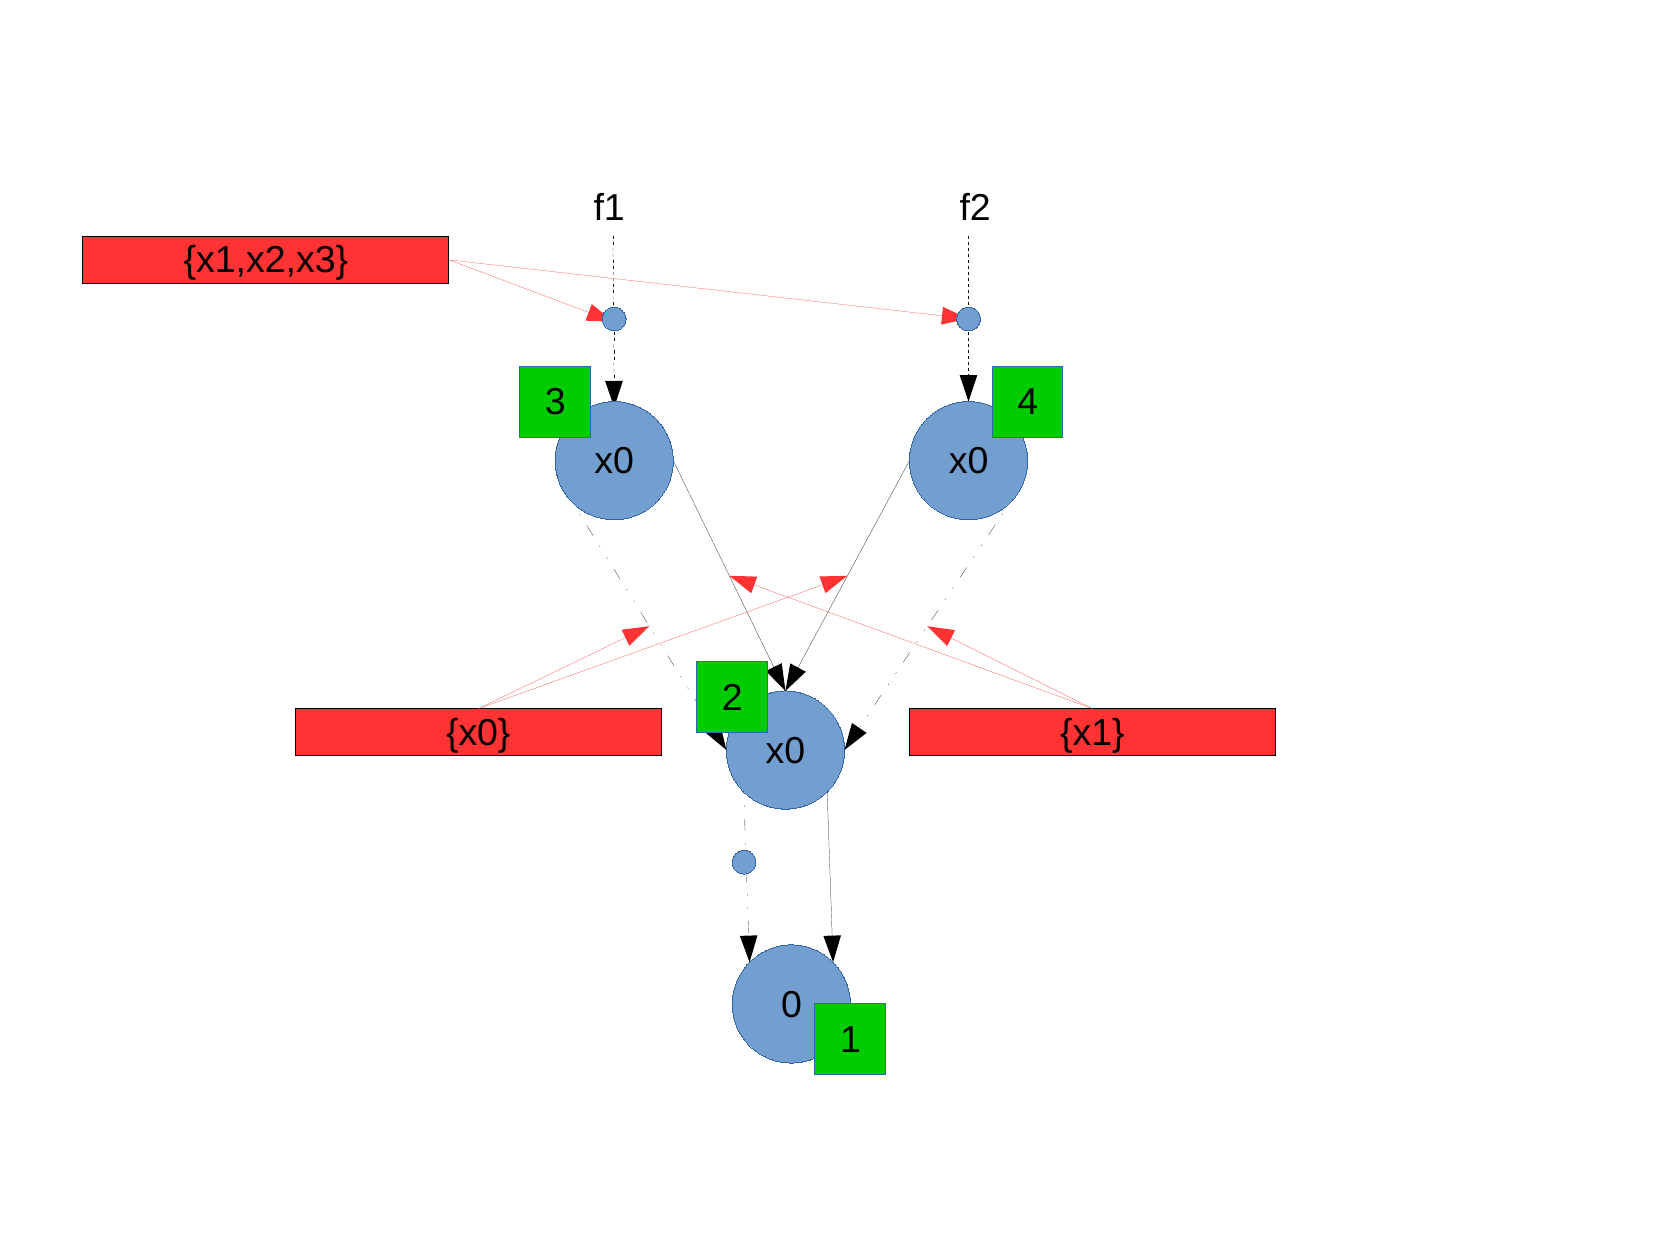

f1
f2
{x1,x2,x3}
3
4
x0
x0
2
x0
{x0}
{x1}
0
1